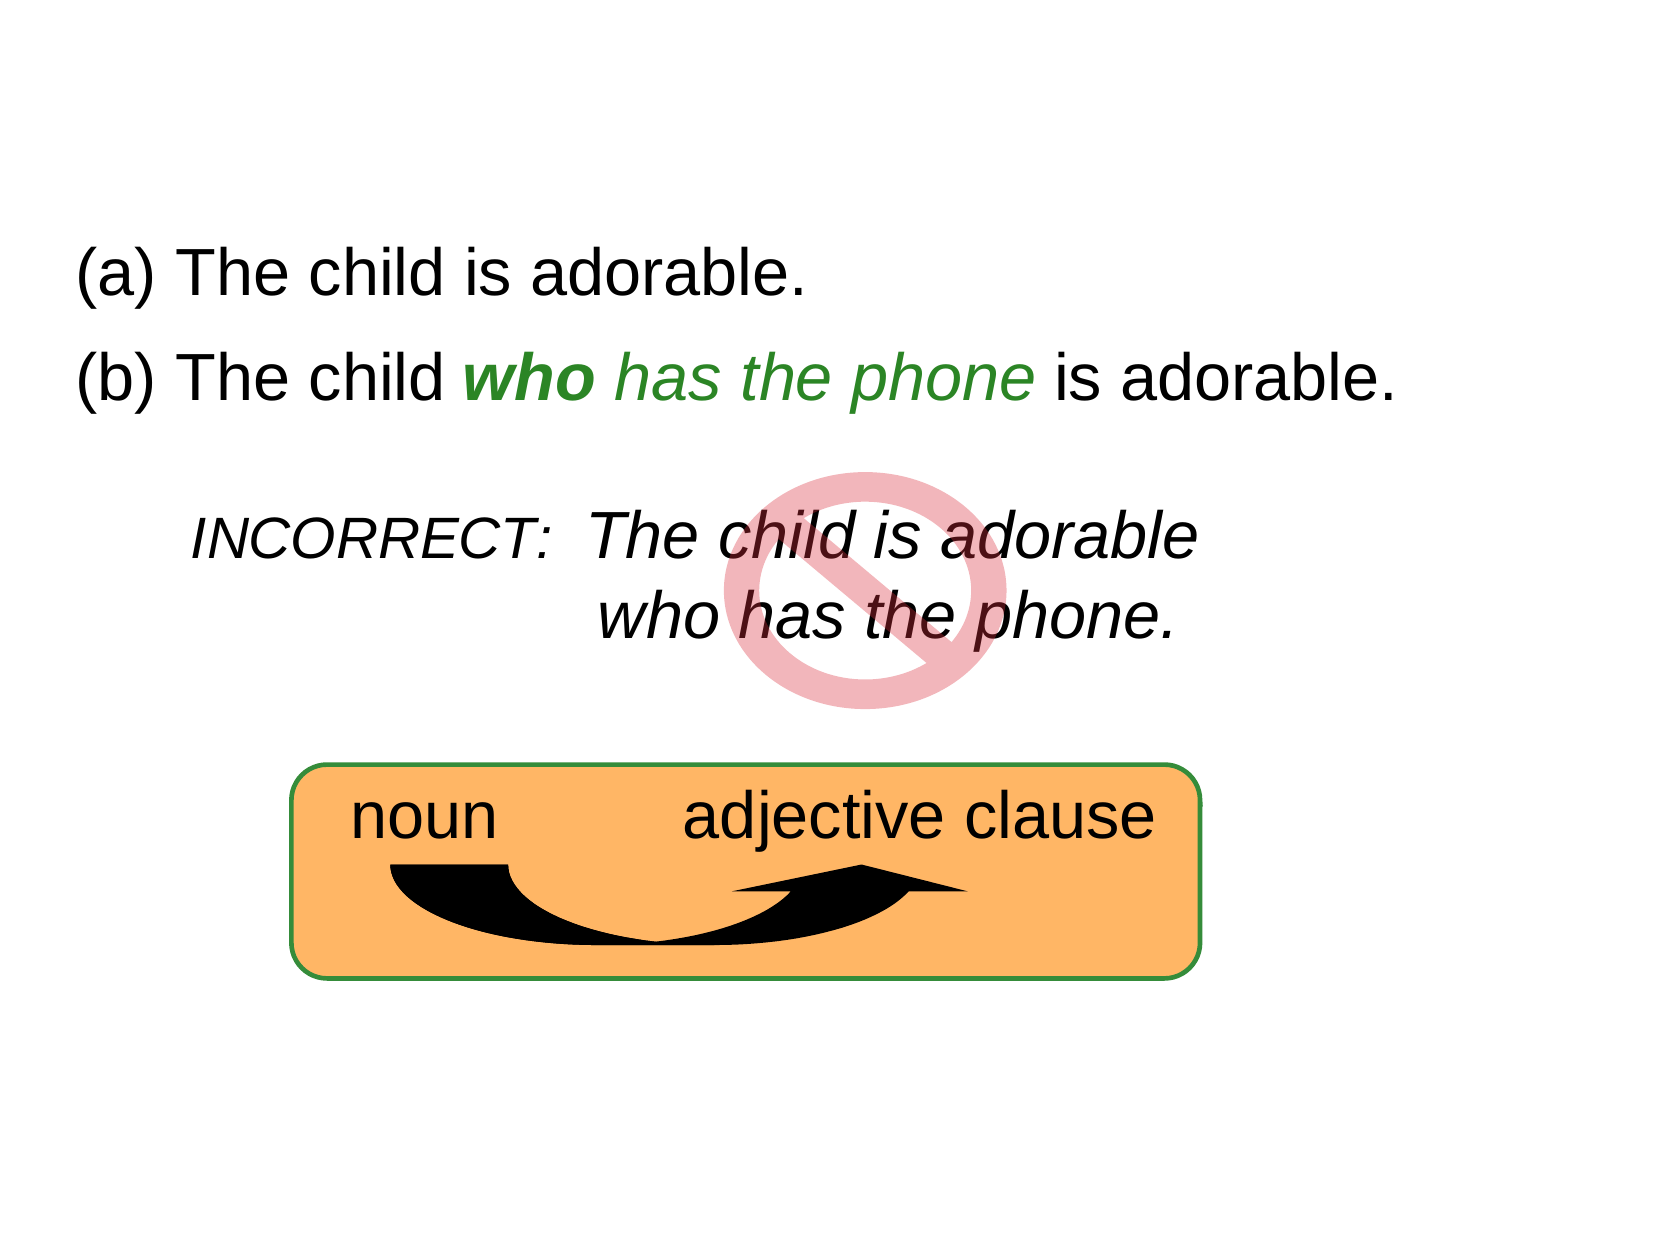

12-2 USING WHO AND WHOM IN ADJECTIVE CLAUSES
(a) The child is adorable.
(b) The child is adorable.
who has the phone
INCORRECT: The child is adorable
 who has the phone.
noun adjective clause